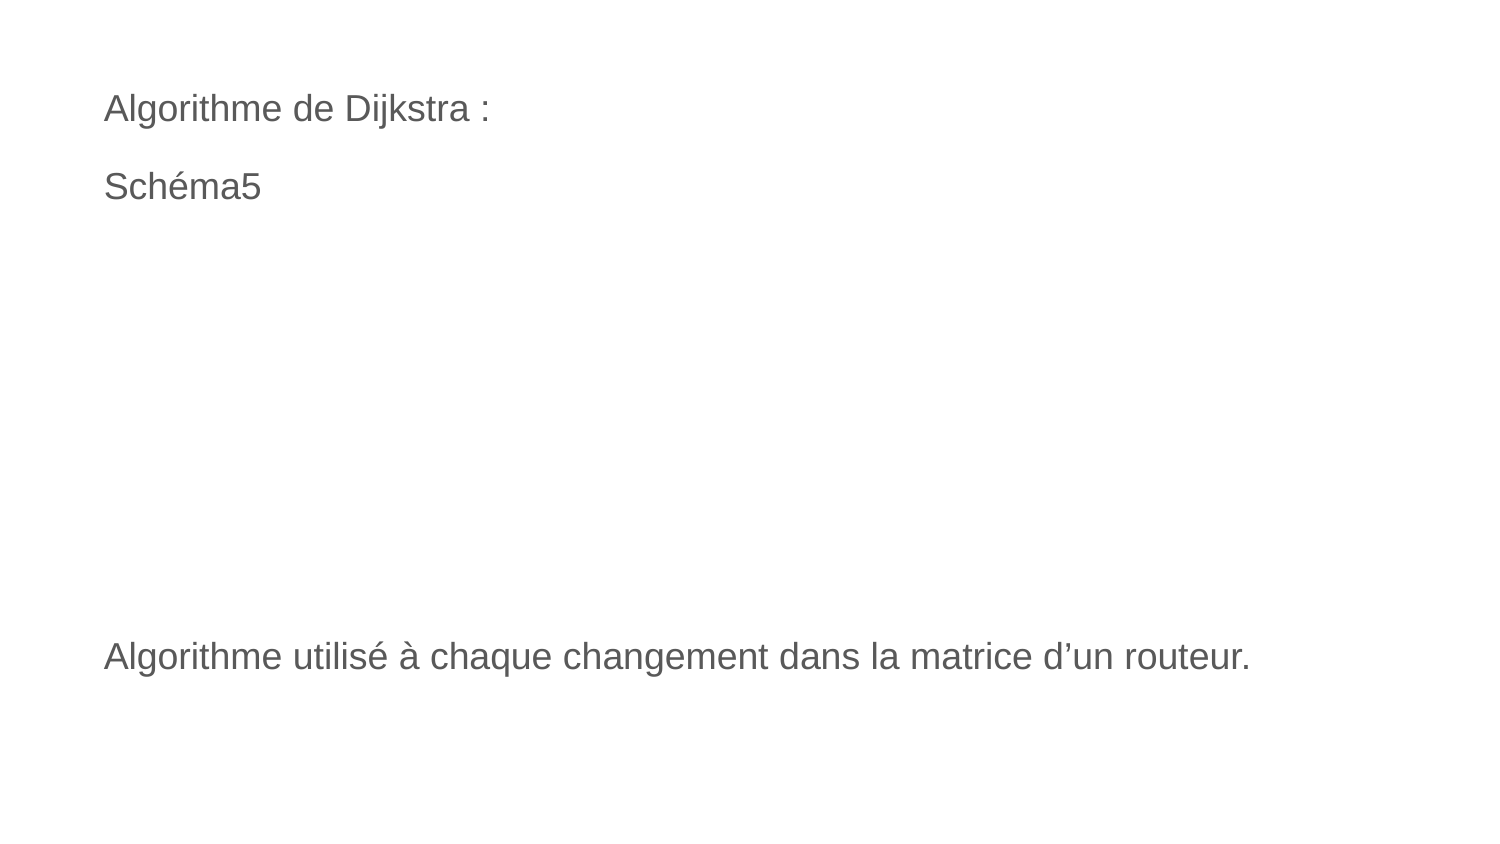

# Algorithme de Dijkstra :
Schéma5
Algorithme utilisé à chaque changement dans la matrice d’un routeur.